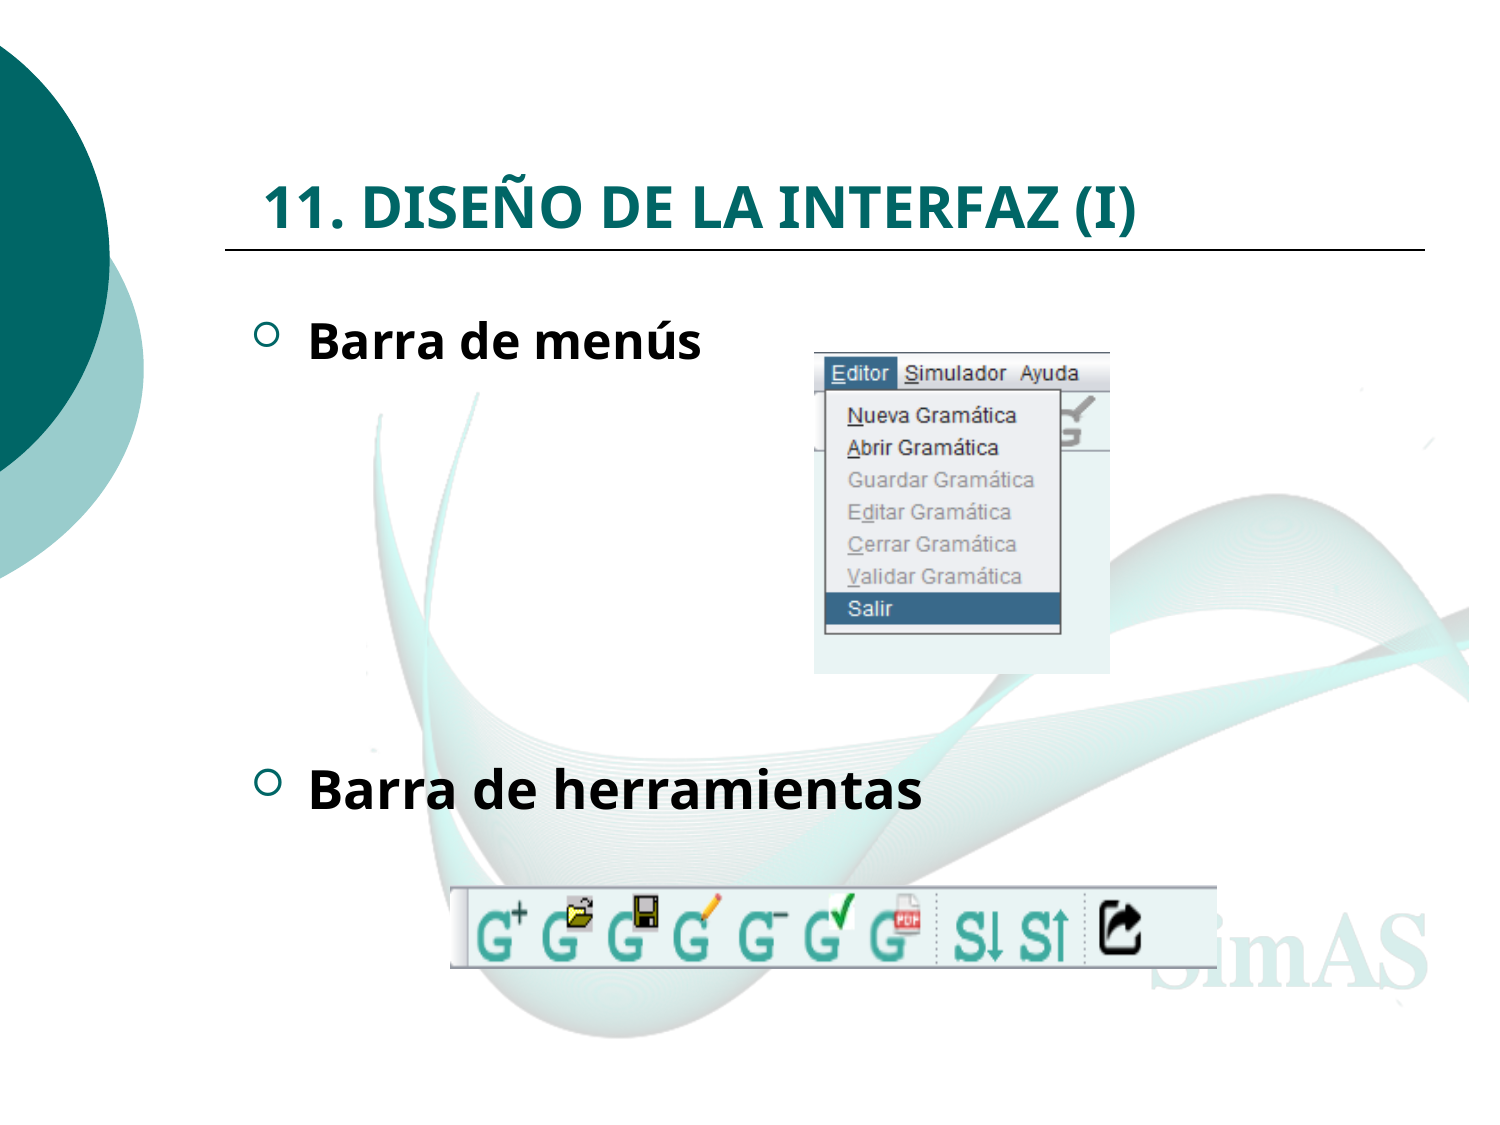

# 11. DISEÑO DE LA INTERFAZ (I)
Barra de menús
Barra de herramientas